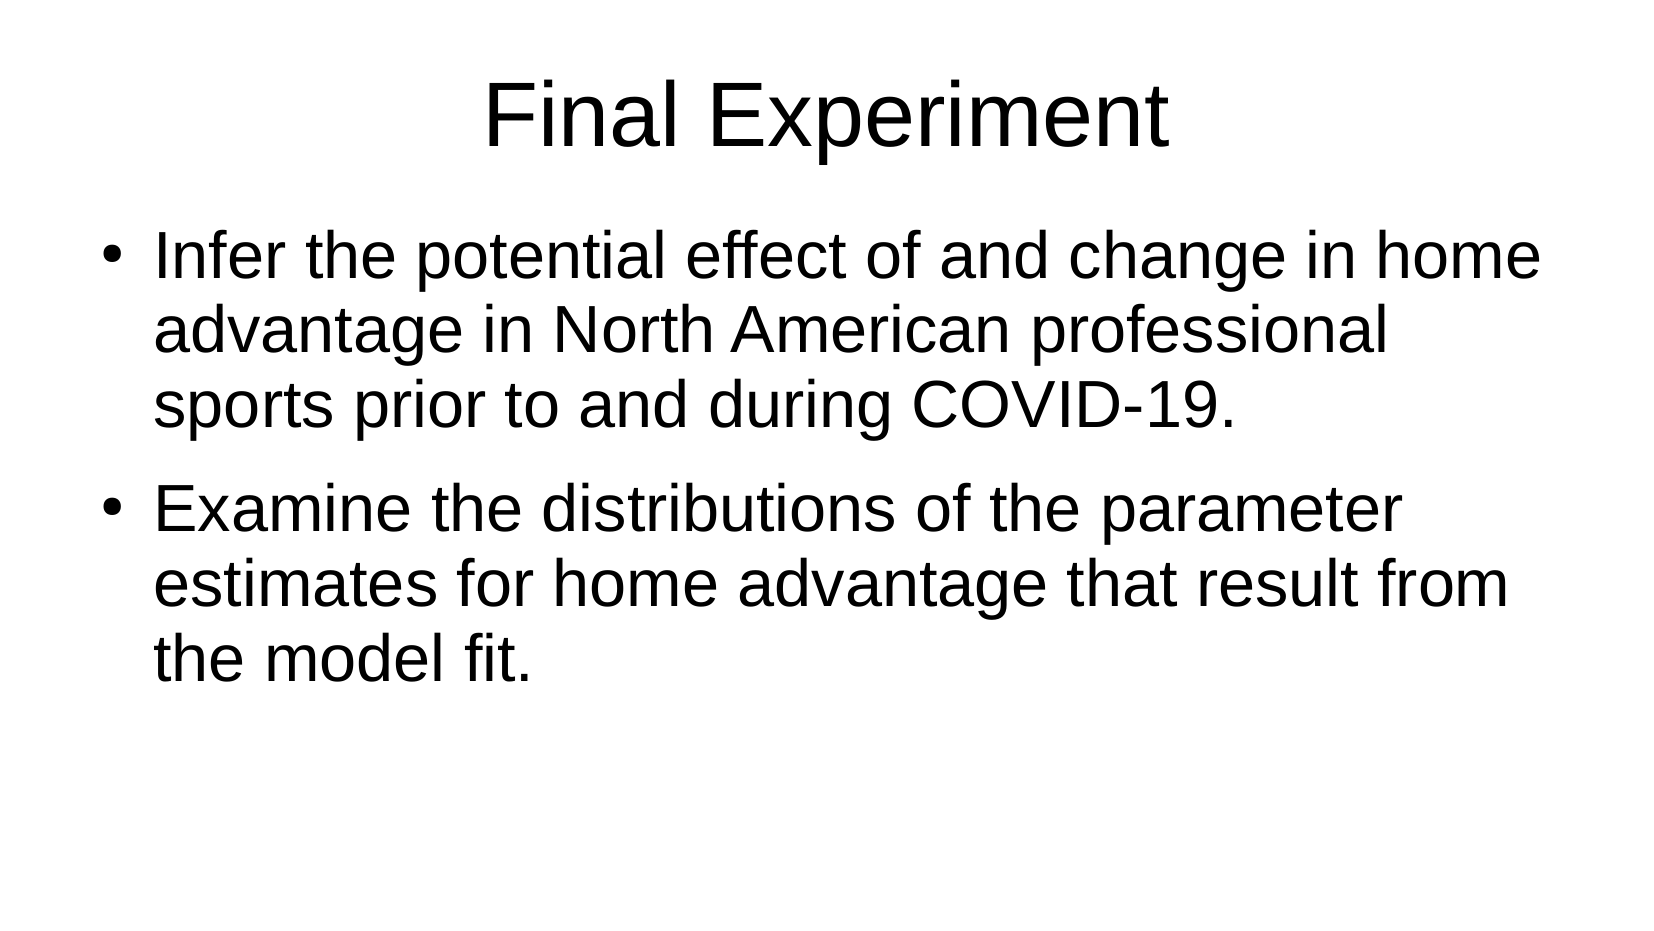

# Final Experiment
Infer the potential effect of and change in home advantage in North American professional sports prior to and during COVID-19.
Examine the distributions of the parameter estimates for home advantage that result from the model fit.